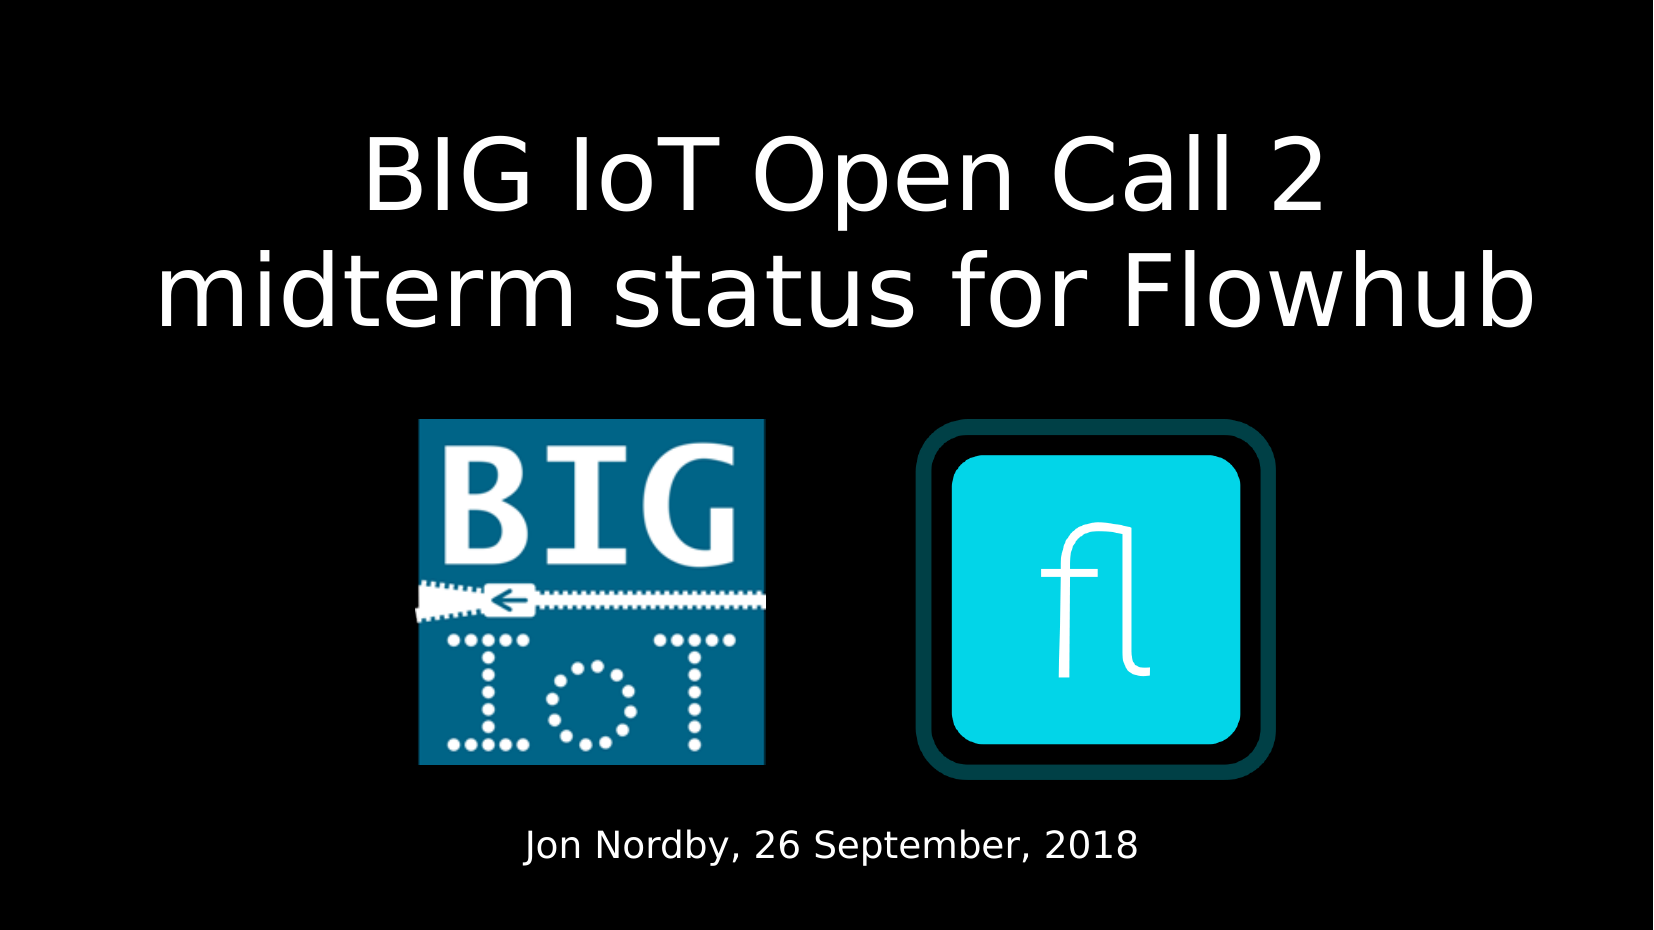

# BIG IoT Open Call 2
midterm status for Flowhub
Jon Nordby, 26 September, 2018